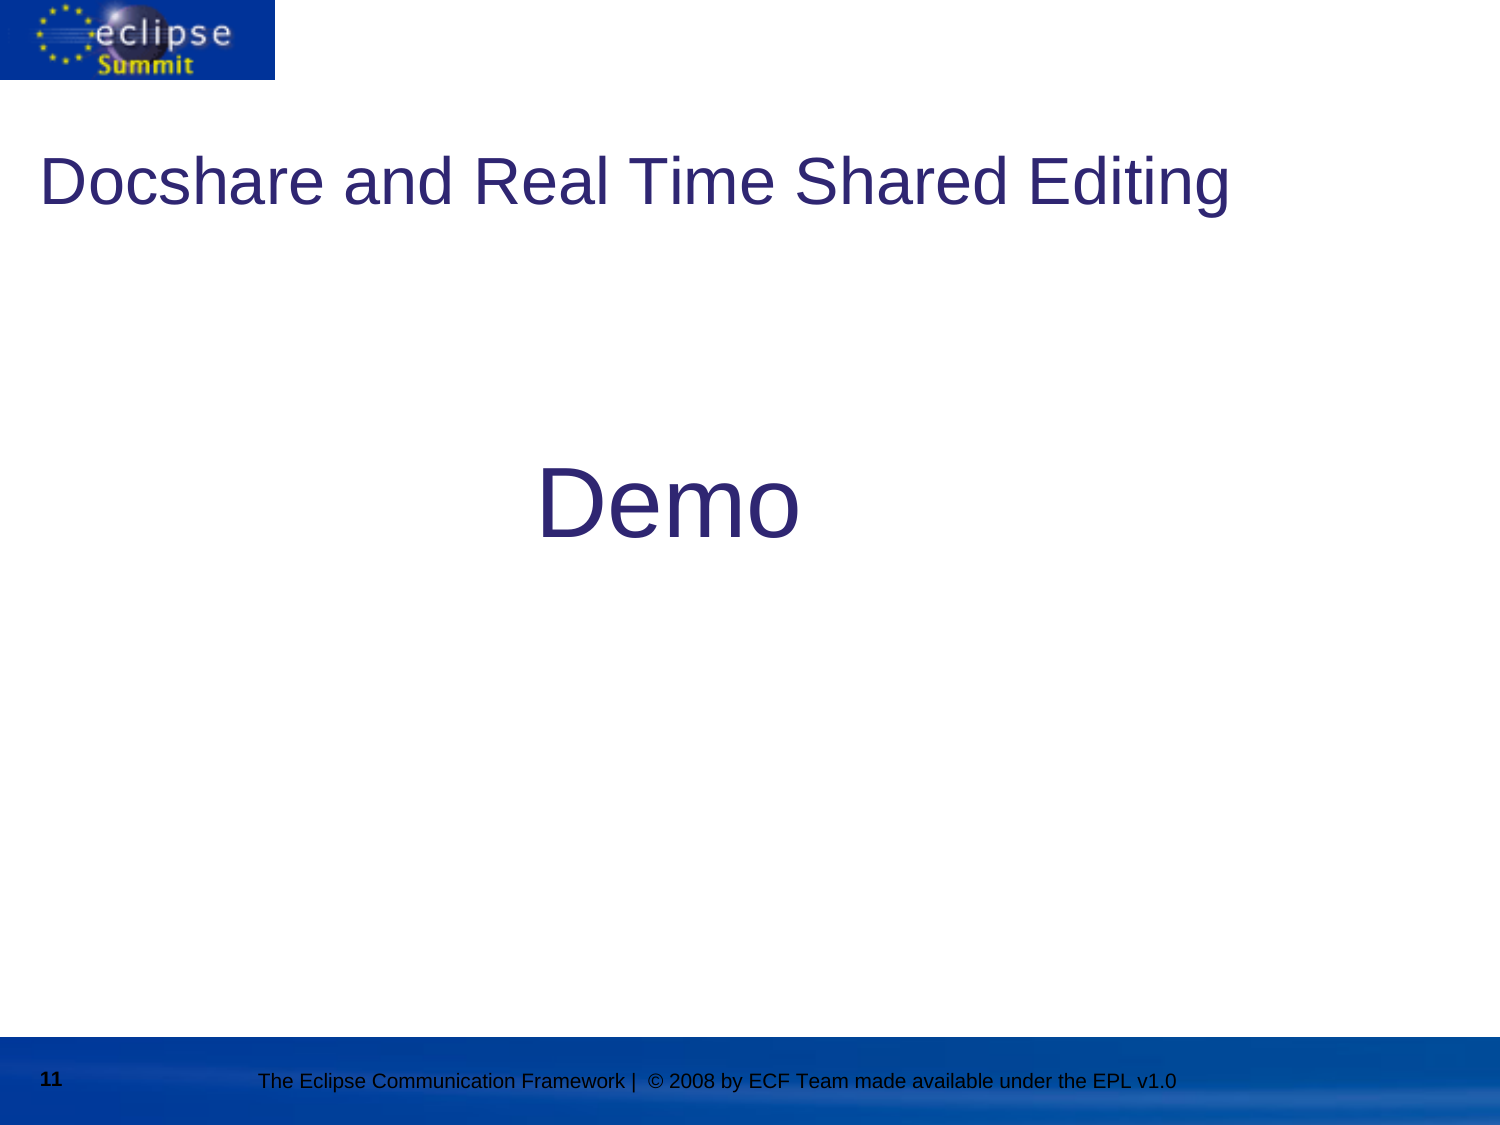

# Docshare and Real Time Shared Editing
Demo
11